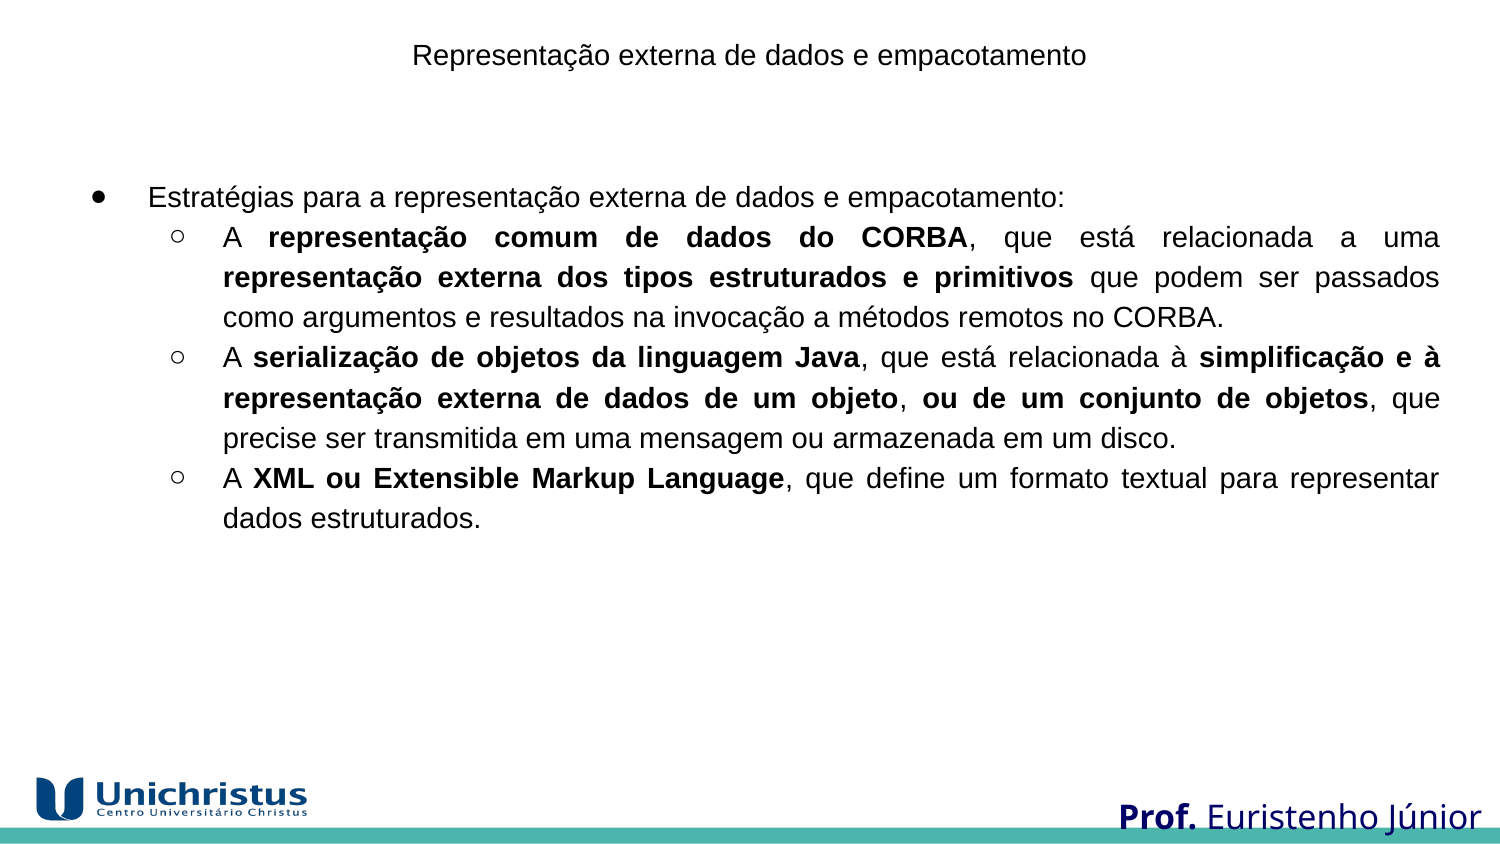

# Representação externa de dados e empacotamento
Estratégias para a representação externa de dados e empacotamento:
A representação comum de dados do CORBA, que está relacionada a uma representação externa dos tipos estruturados e primitivos que podem ser passados como argumentos e resultados na invocação a métodos remotos no CORBA.
A serialização de objetos da linguagem Java, que está relacionada à simplificação e à representação externa de dados de um objeto, ou de um conjunto de objetos, que precise ser transmitida em uma mensagem ou armazenada em um disco.
A XML ou Extensible Markup Language, que define um formato textual para representar dados estruturados.